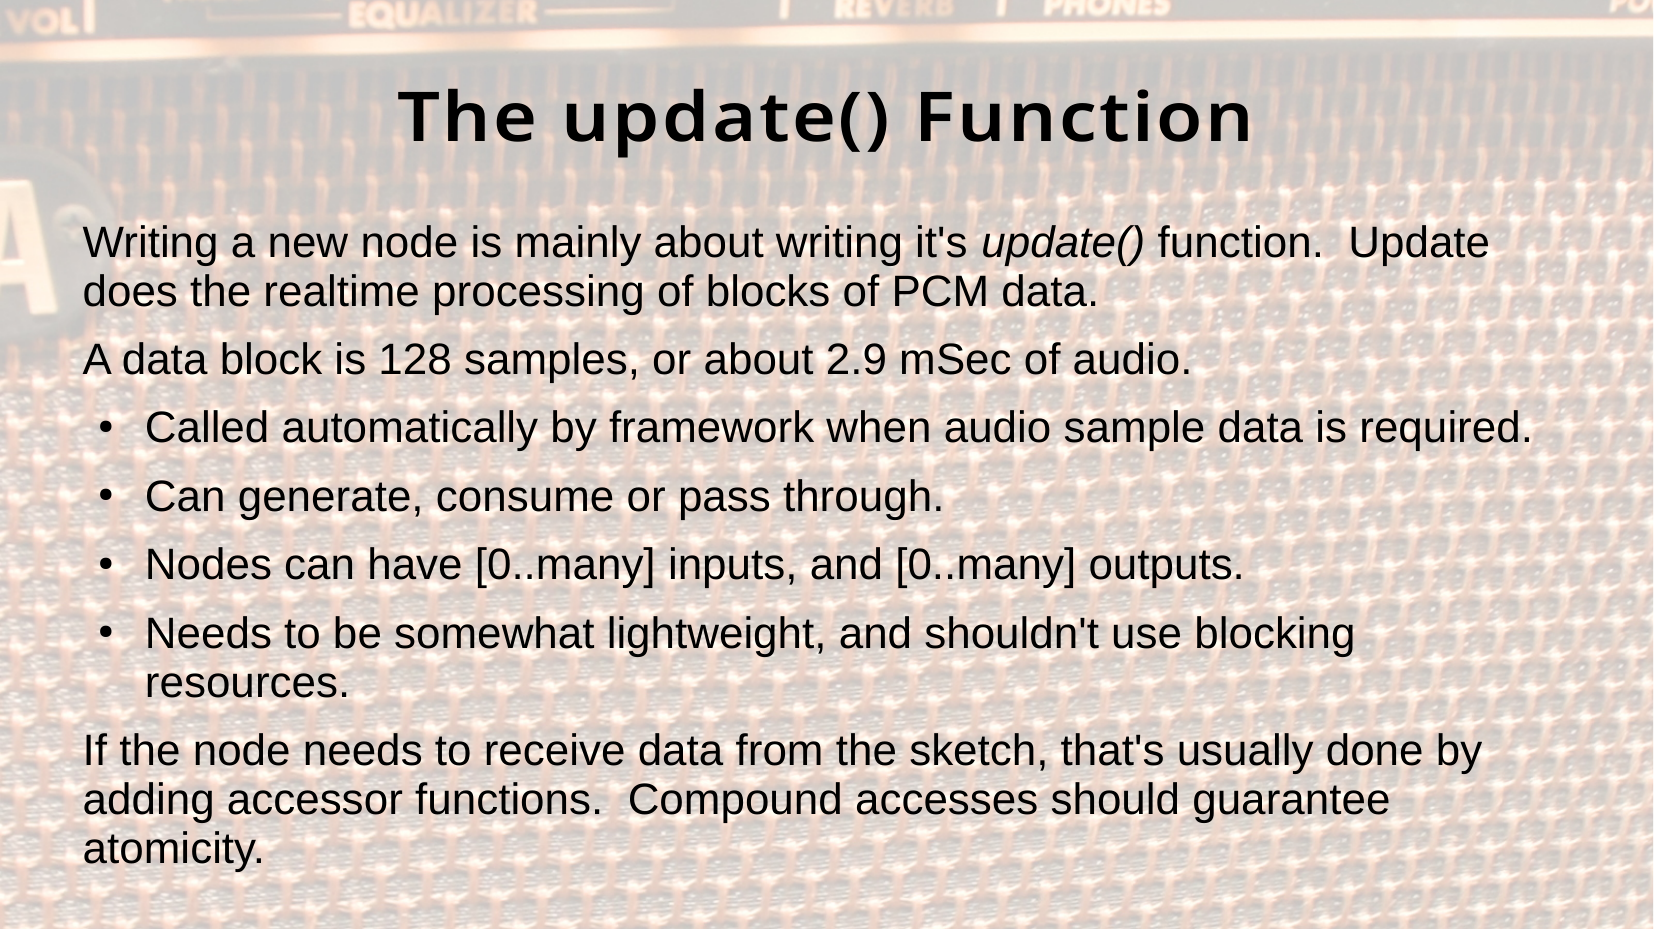

# The update() Function
Writing a new node is mainly about writing it's update() function. Update does the realtime processing of blocks of PCM data.
A data block is 128 samples, or about 2.9 mSec of audio.
Called automatically by framework when audio sample data is required.
Can generate, consume or pass through.
Nodes can have [0..many] inputs, and [0..many] outputs.
Needs to be somewhat lightweight, and shouldn't use blocking resources.
If the node needs to receive data from the sketch, that's usually done by adding accessor functions. Compound accesses should guarantee atomicity.